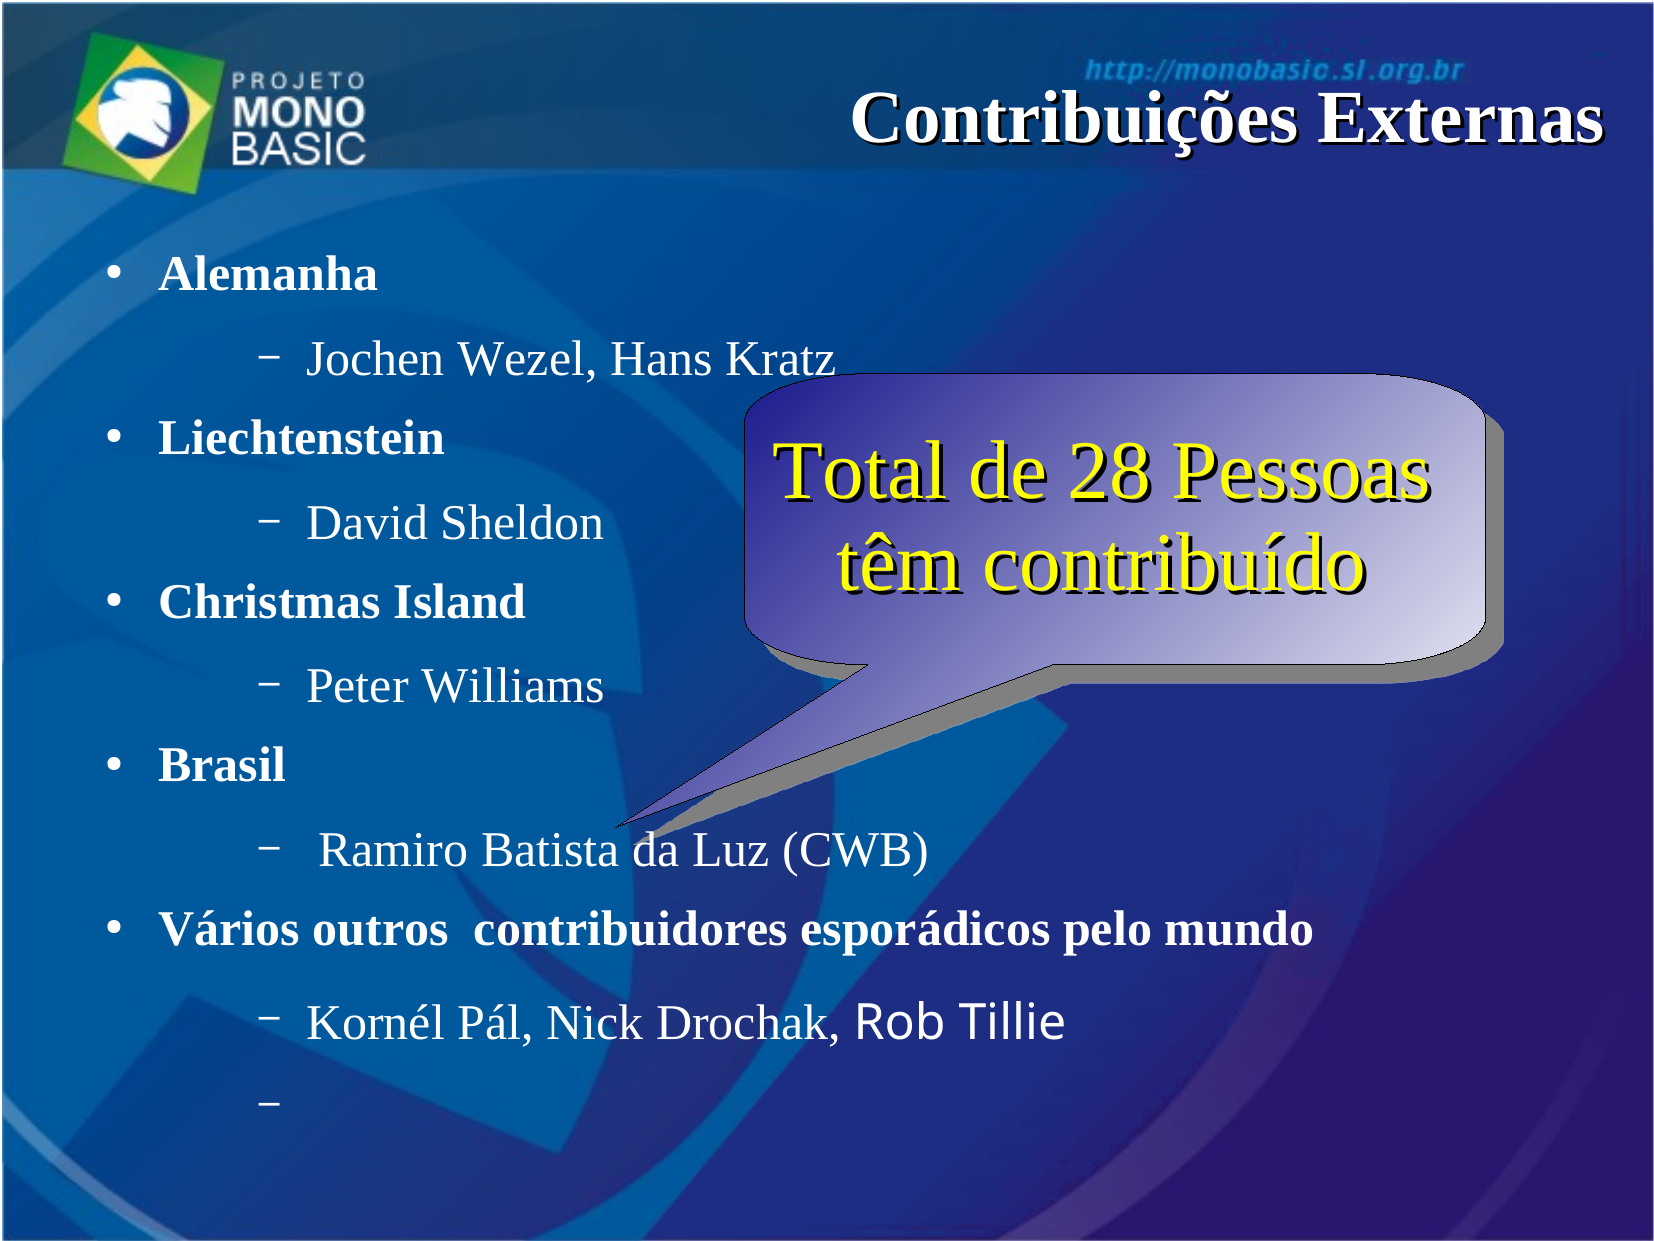

Contribuições Externas
# Alemanha
Jochen Wezel, Hans Kratz
Liechtenstein
David Sheldon
Christmas Island
Peter Williams
Brasil
 Ramiro Batista da Luz (CWB)
Vários outros contribuidores esporádicos pelo mundo
Kornél Pál, Nick Drochak, Rob Tillie
Total de 28 Pessoas
têm contribuído